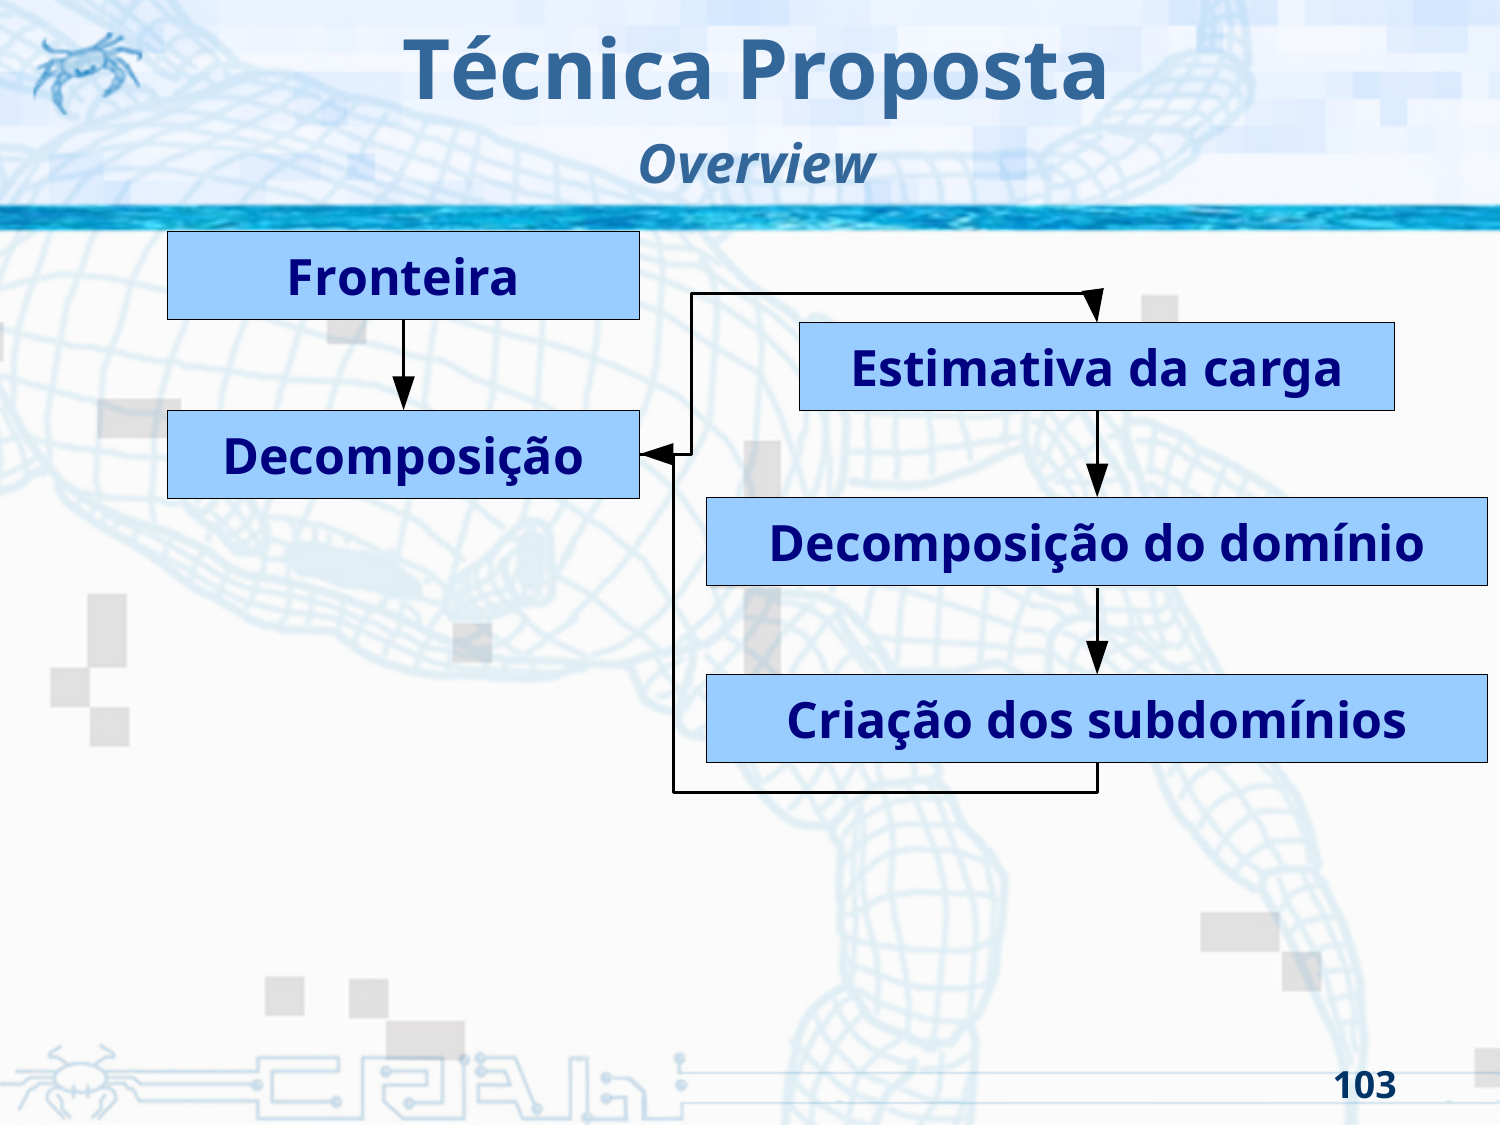

# Técnica Proposta Overview
Fronteira
Estimativa da carga
Decomposição
Decomposição do domínio
Criação dos subdomínios